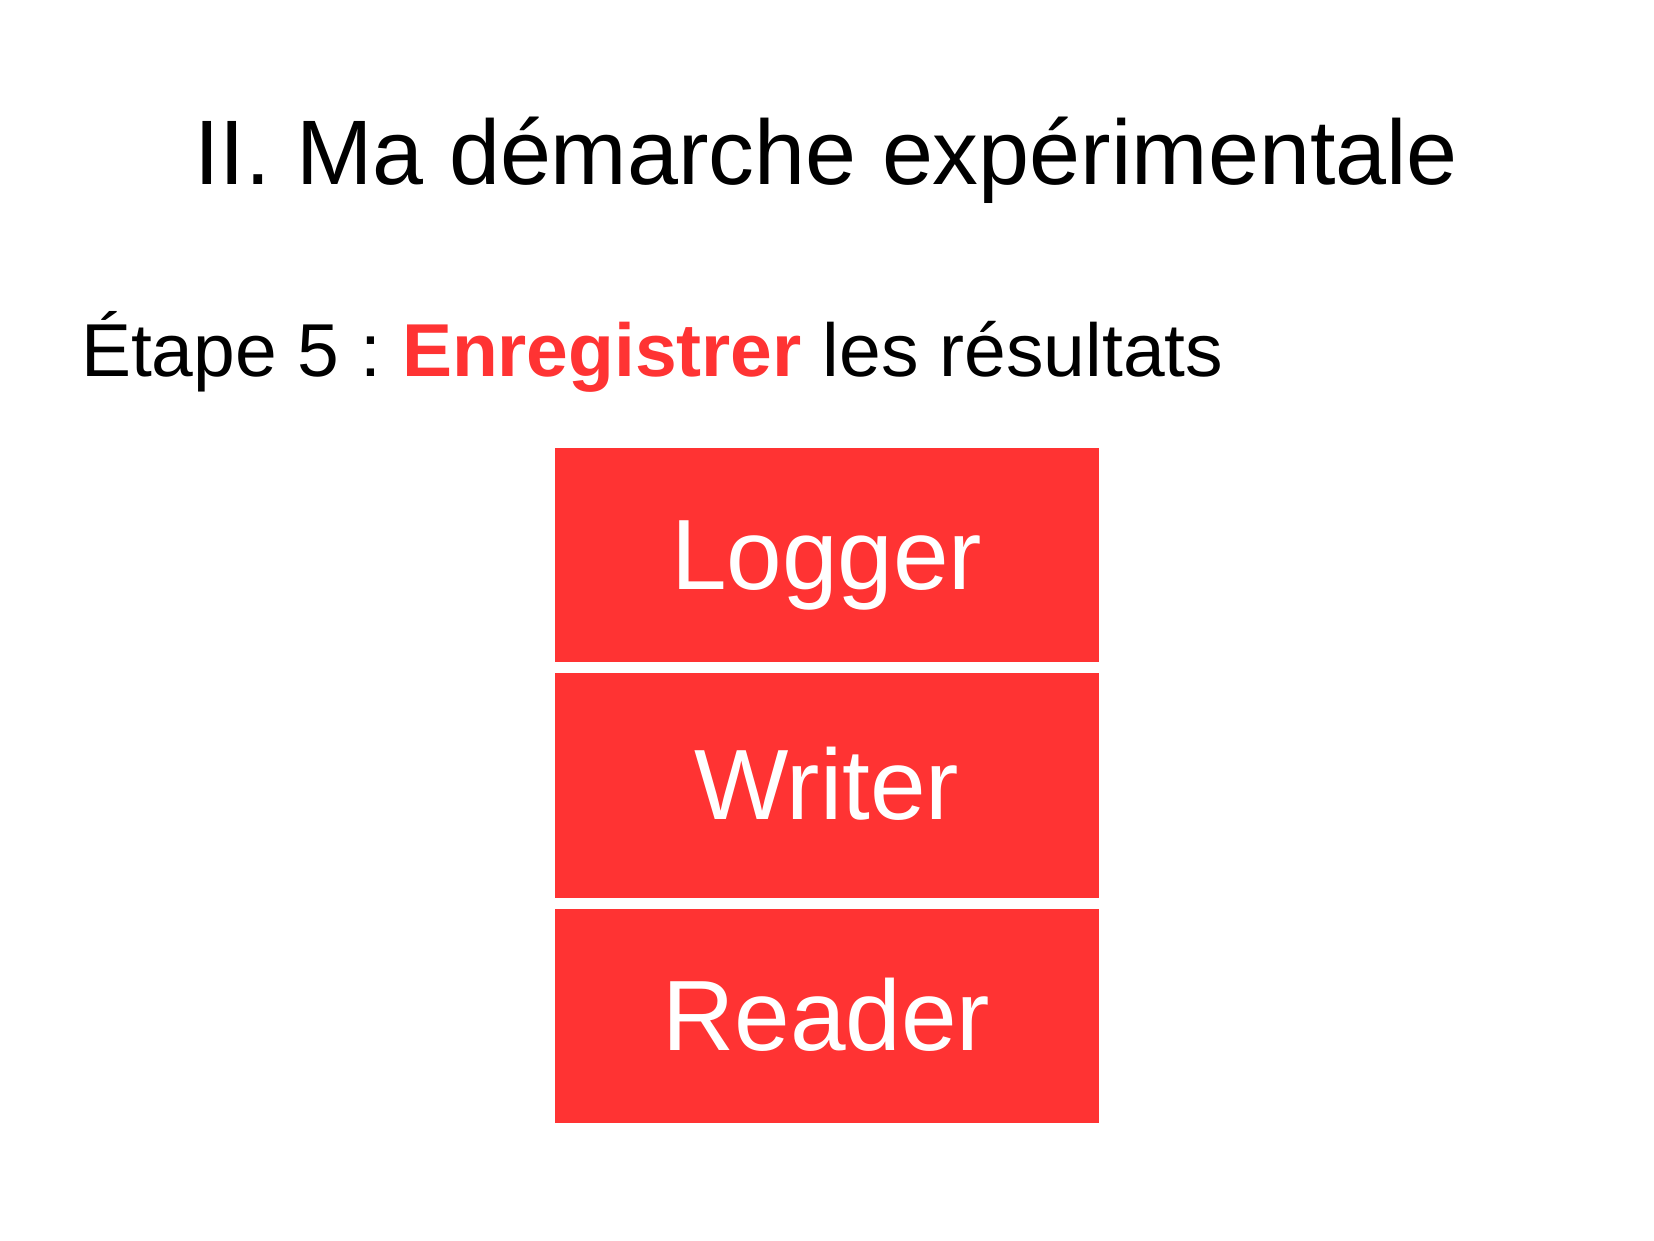

# II. Ma démarche expérimentale
Étape 5 : Enregistrer les résultats
Logger
Writer
Reader